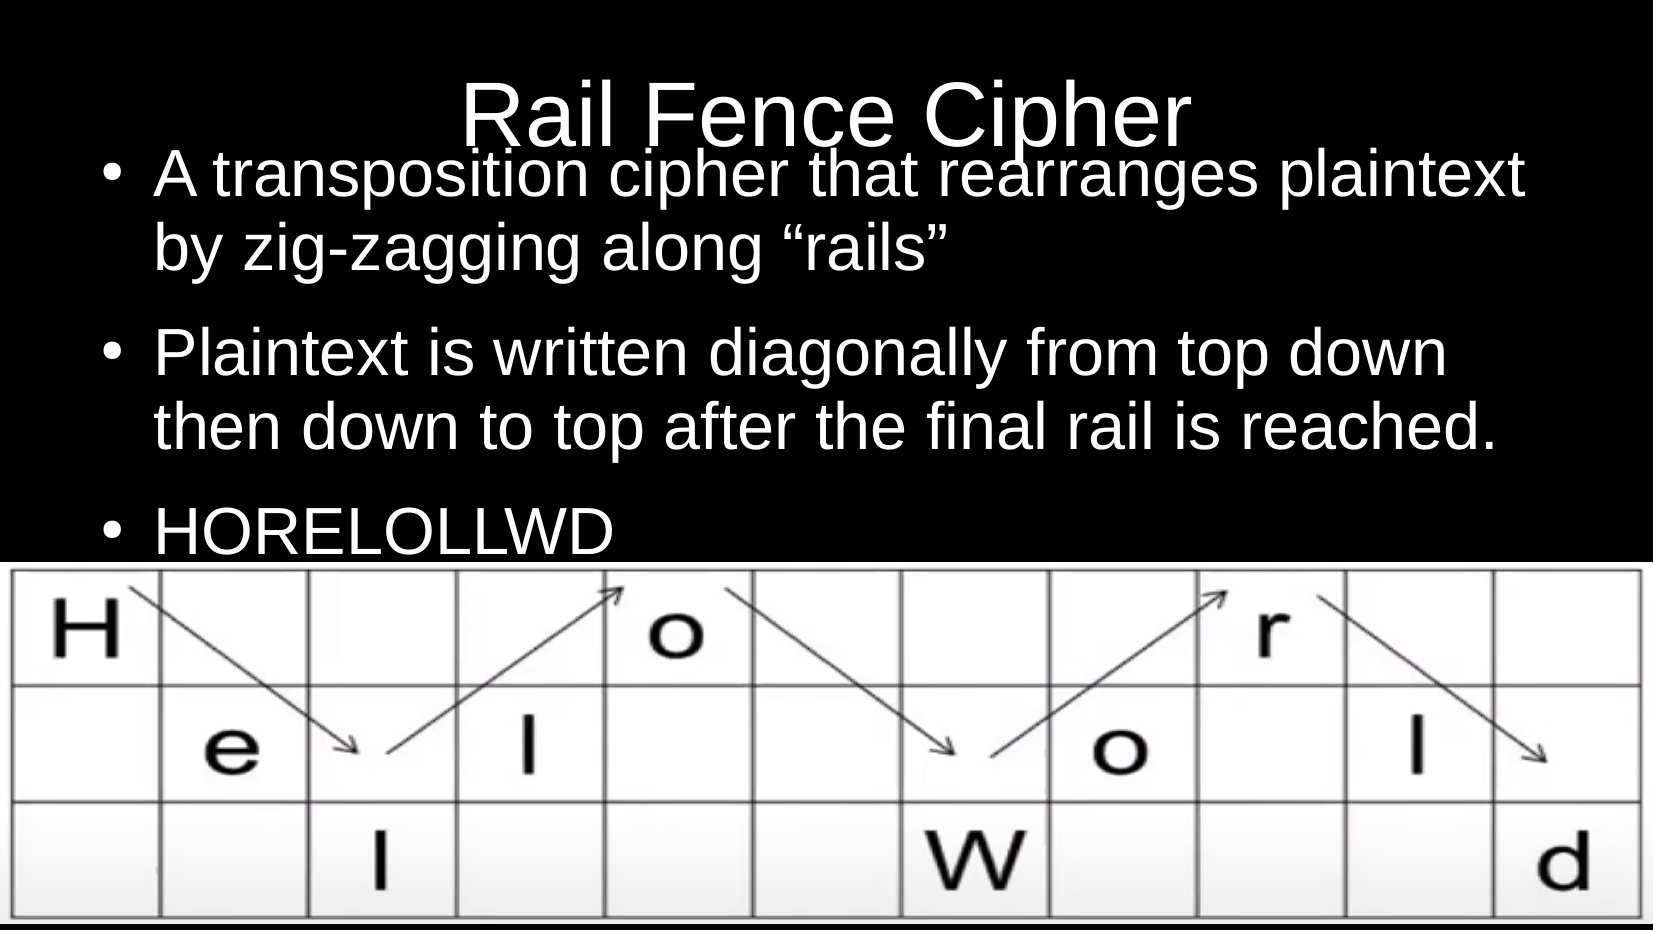

# Rail Fence Cipher
A transposition cipher that rearranges plaintext by zig-zagging along “rails”
Plaintext is written diagonally from top down then down to top after the final rail is reached.
HORELOLLWD